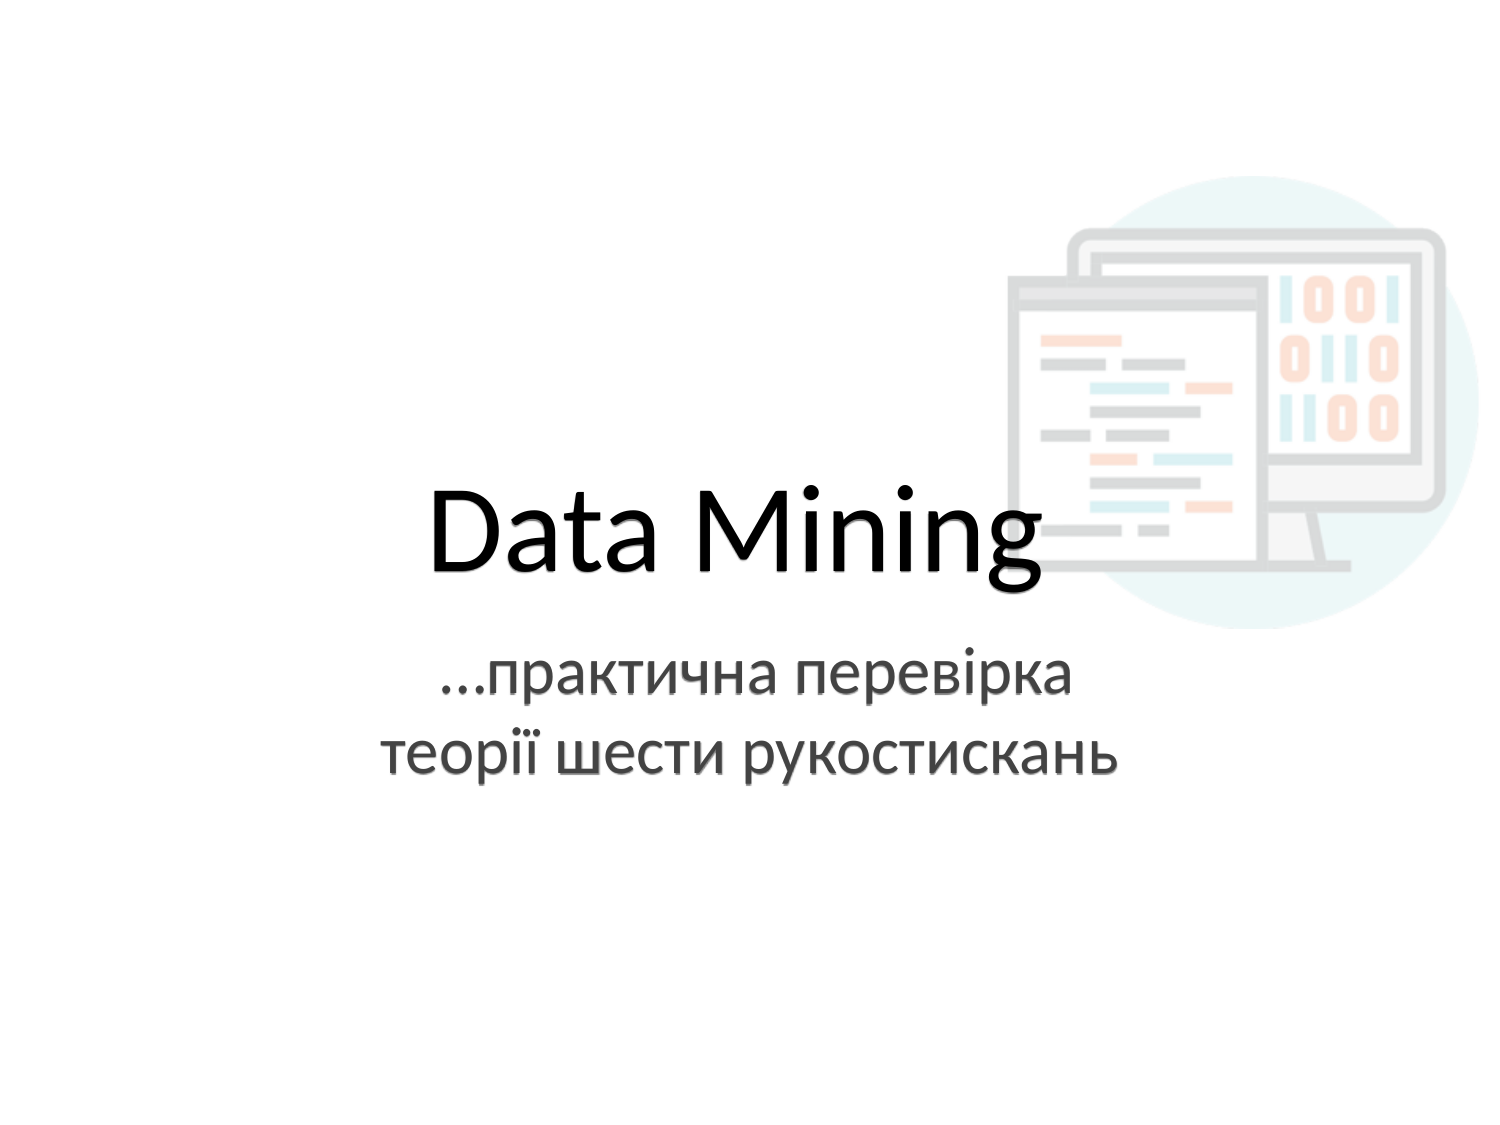

Data Mining
 …практична перевірка теорії шести рукостискань